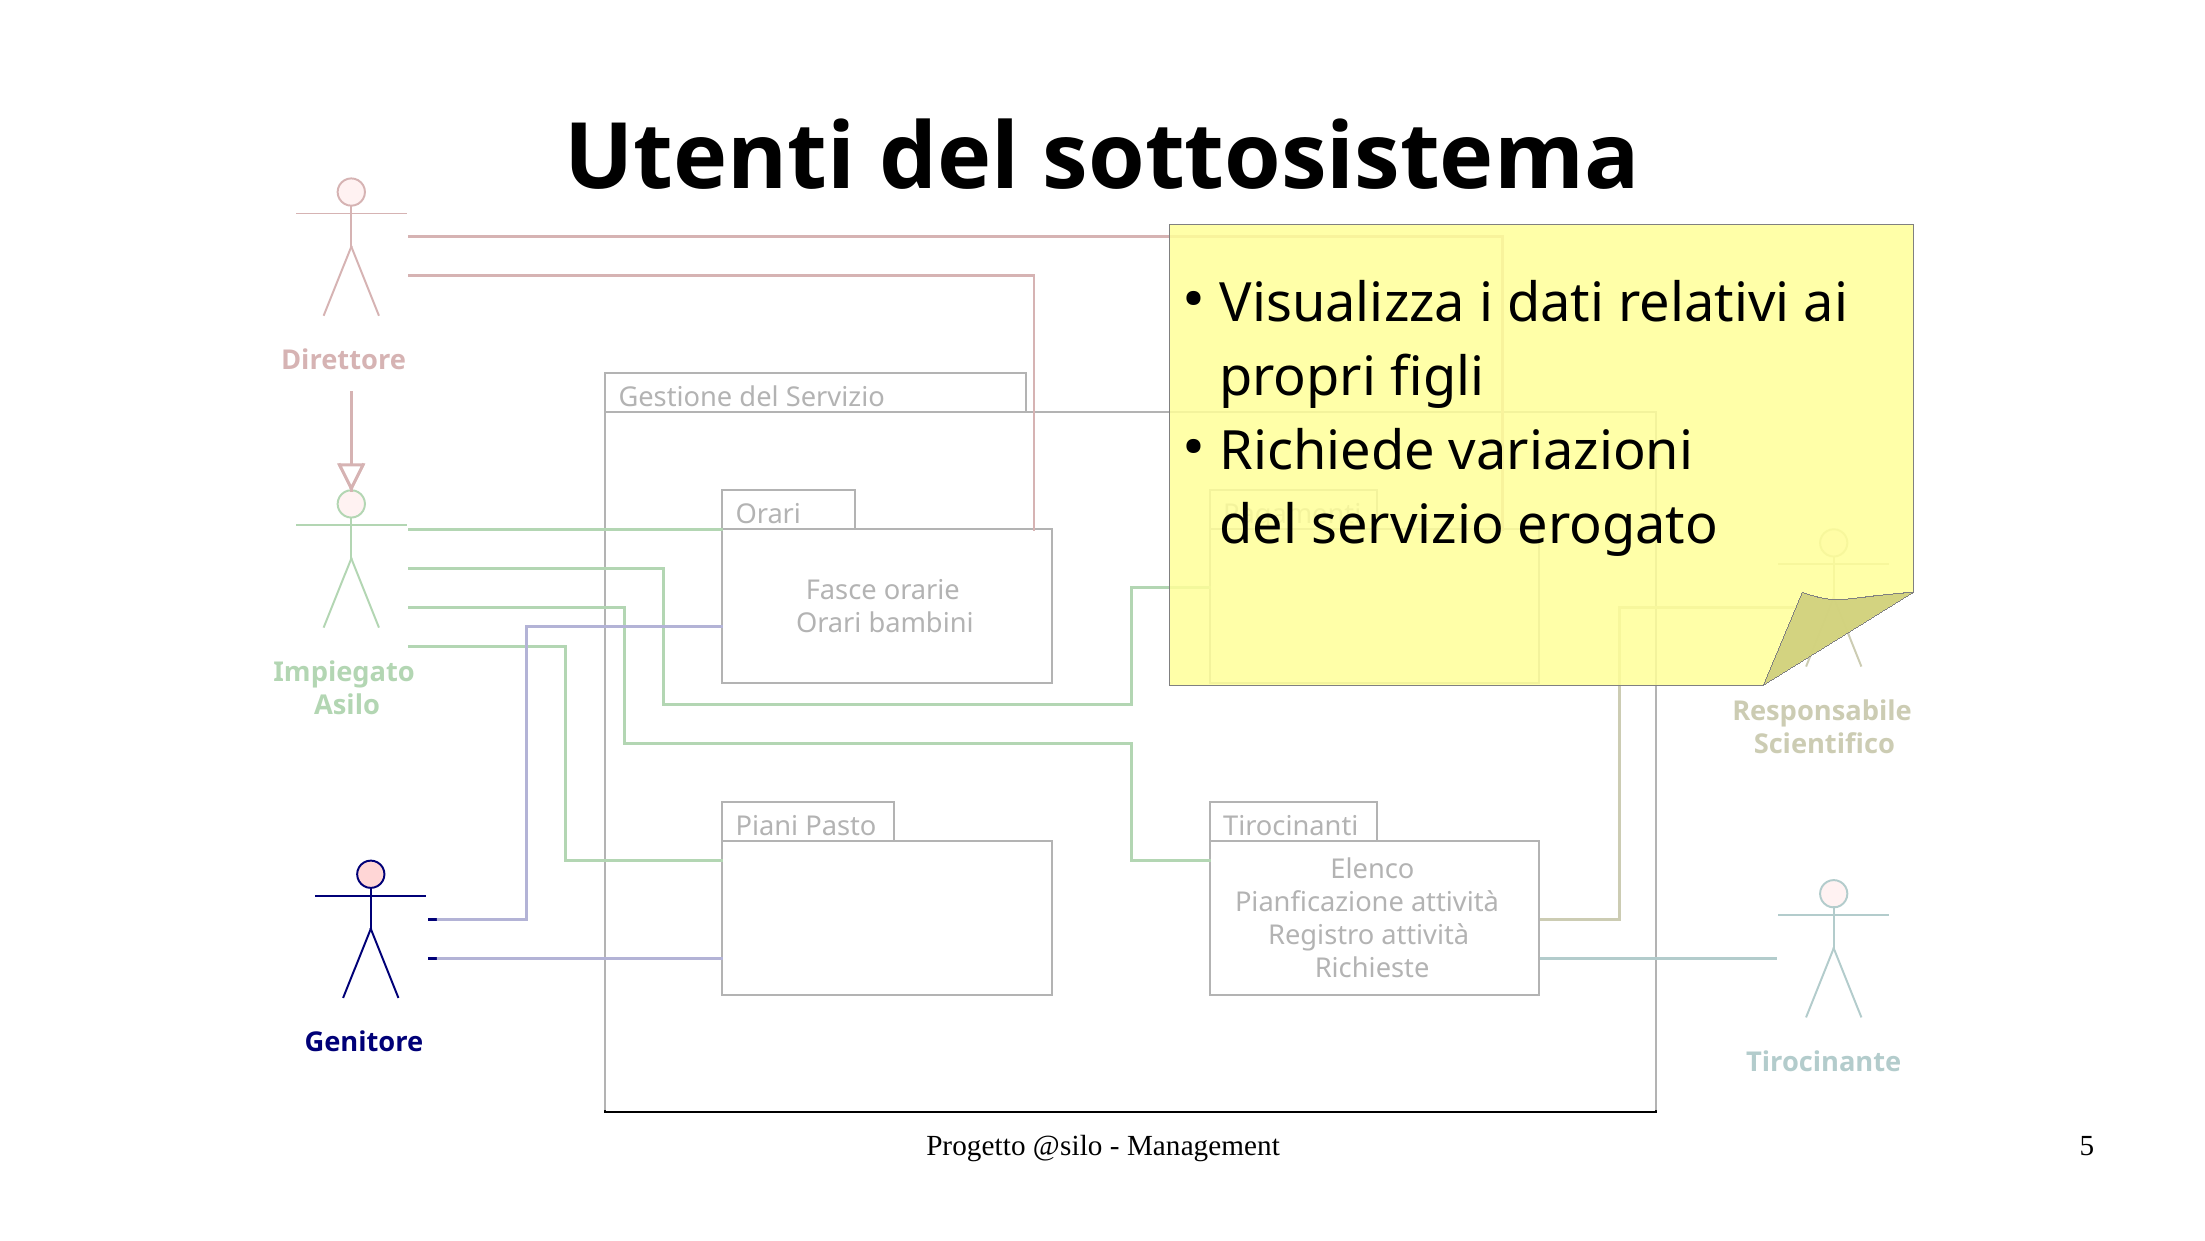

# Utenti del sottosistema
Visualizza i dati relativi ai
propri figli
Richiede variazioni
del servizio erogato
Progetto @silo - Management
5